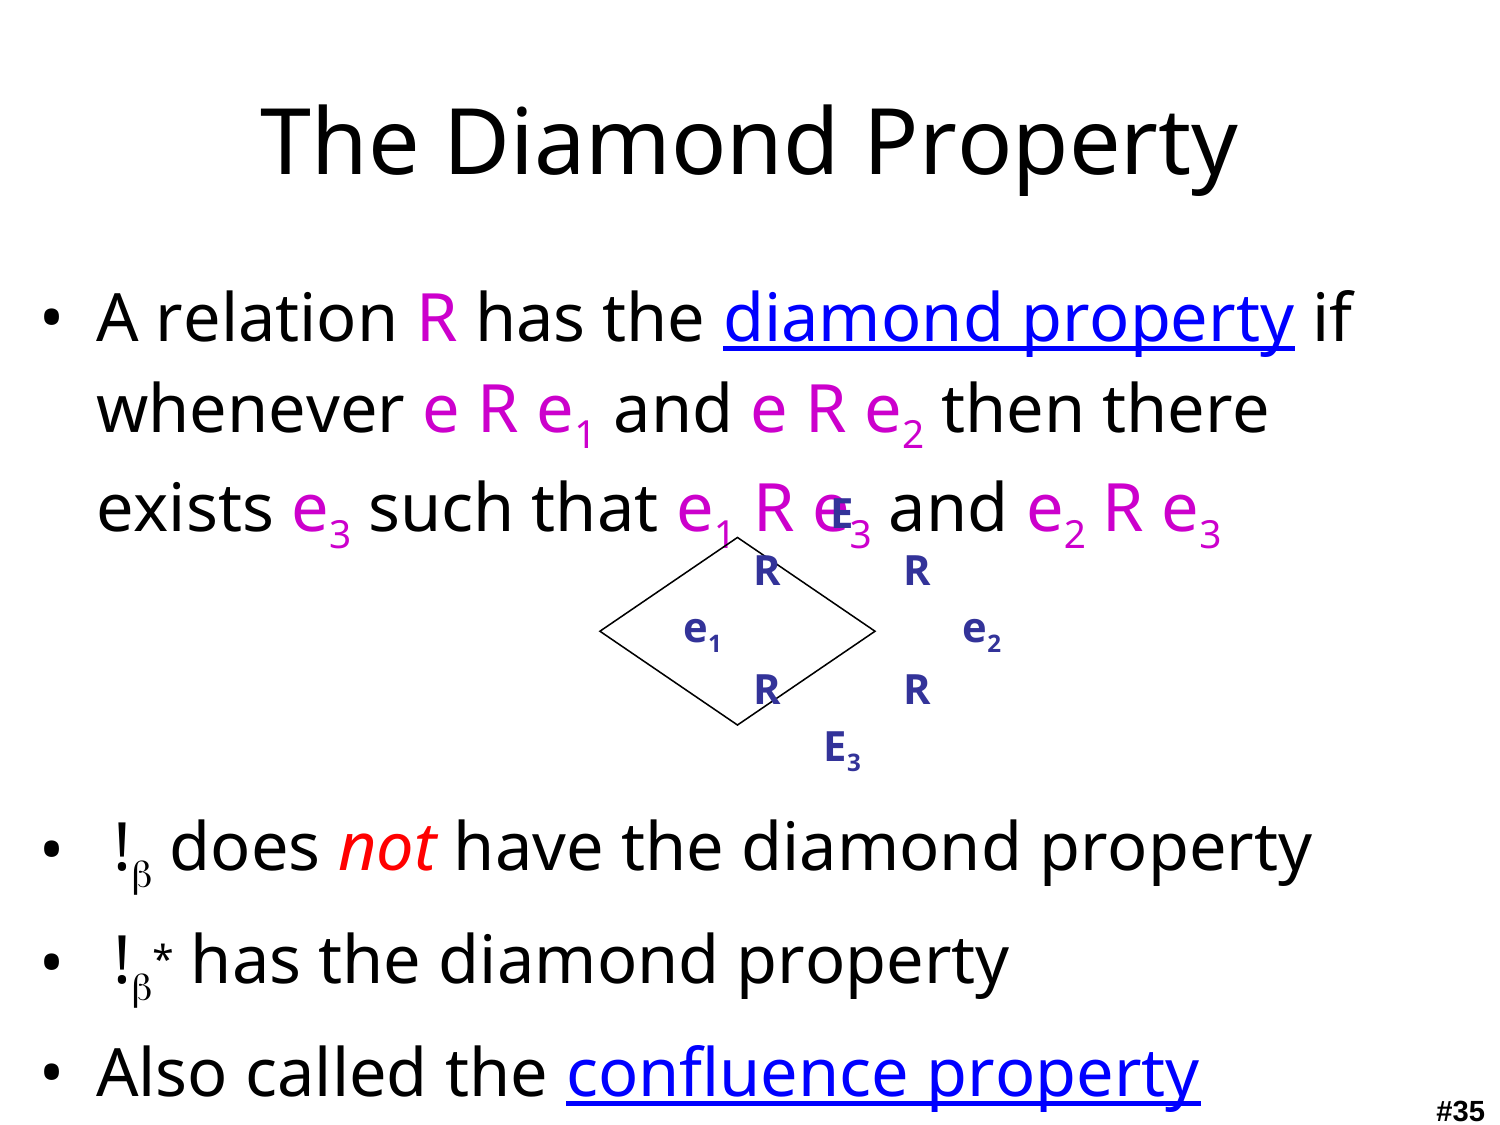

# The Diamond Property
A relation R has the diamond property if whenever e R e1 and e R e2 then there exists e3 such that e1 R e3 and e2 R e3
 ! does not have the diamond property
 !* has the diamond property
Also called the confluence property
E
R	R
e1	 e2
R	R
E3
35